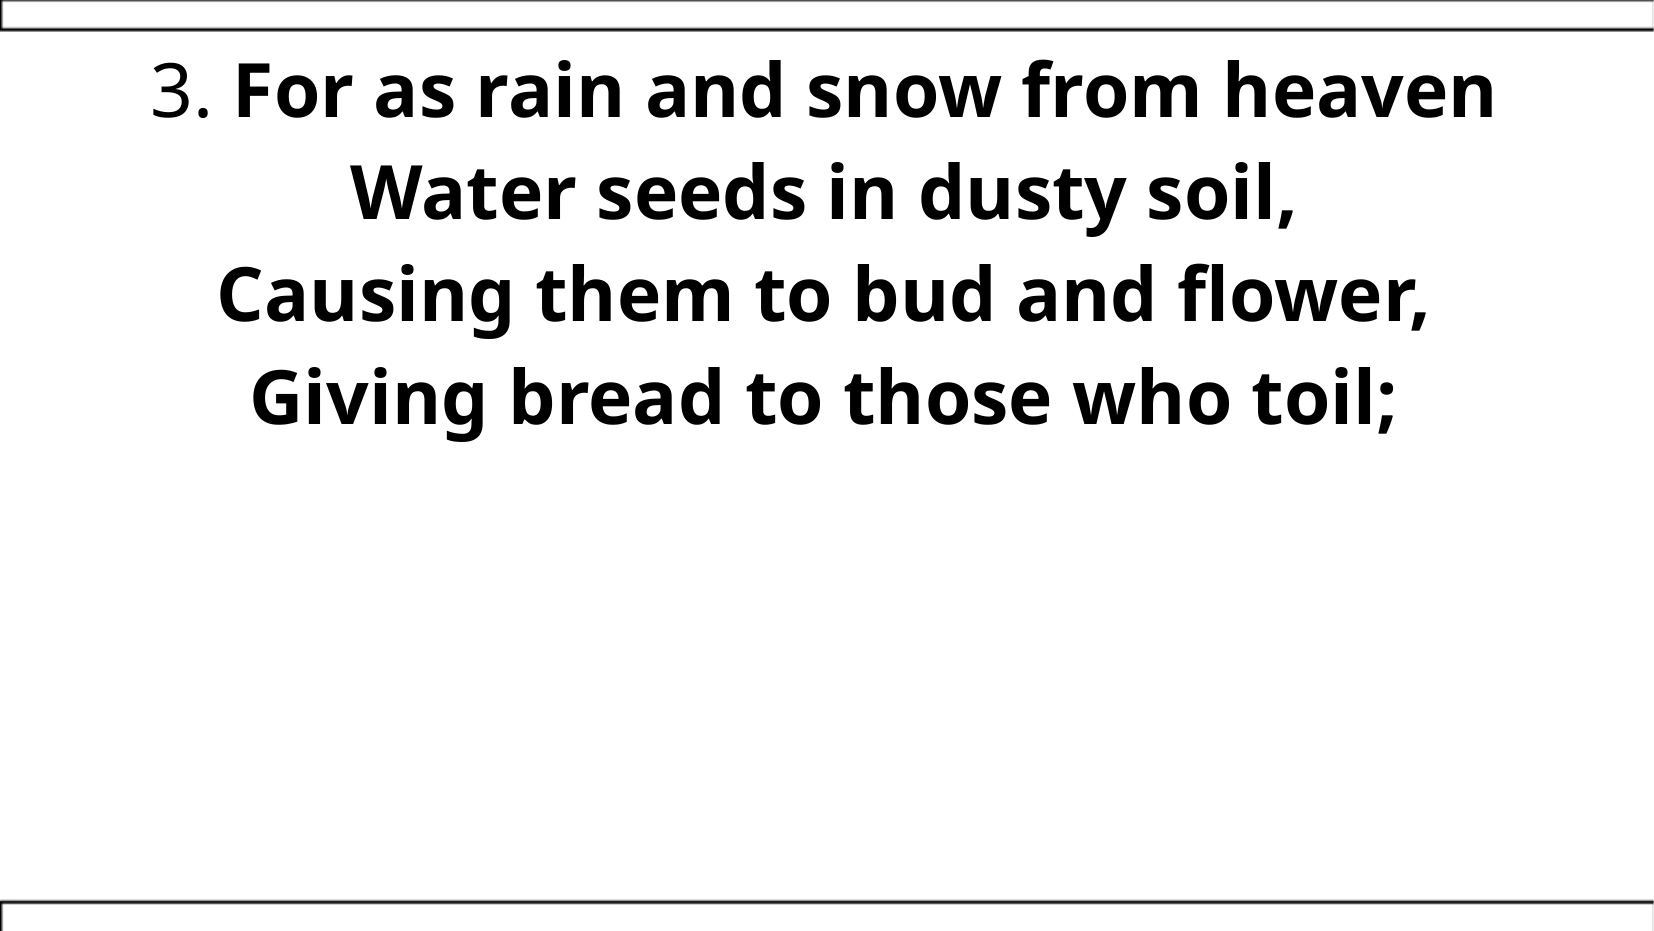

3. For as rain and snow from heaven
Water seeds in dusty soil,
Causing them to bud and flower,
Giving bread to those who toil;